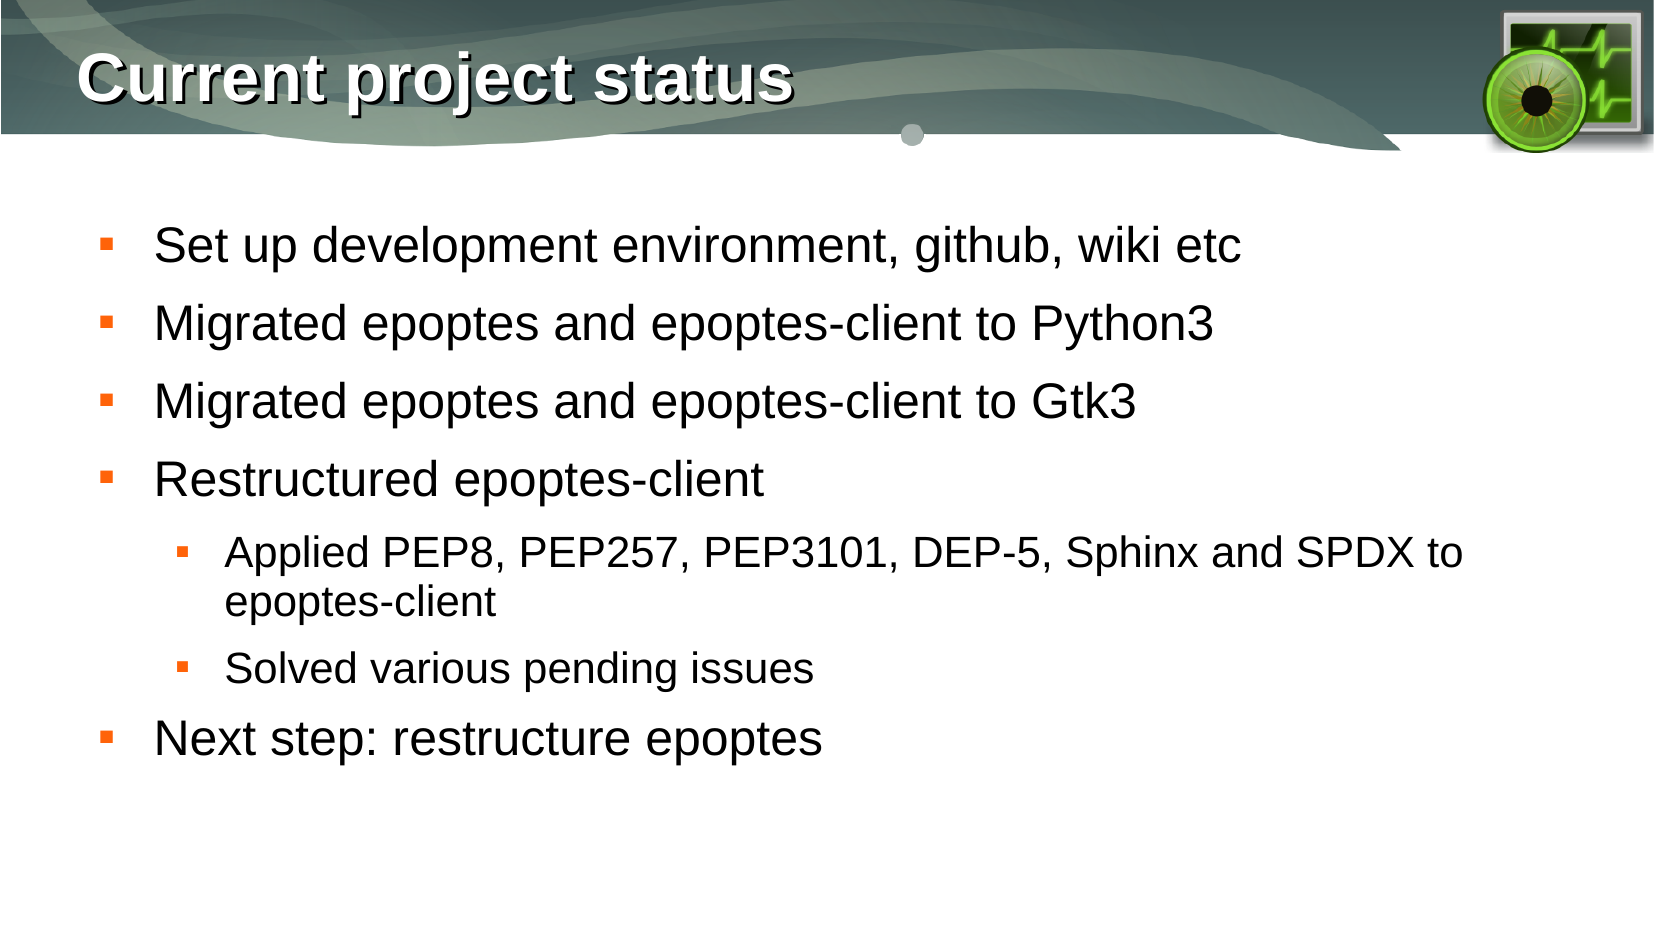

# Current project status
Set up development environment, github, wiki etc
Migrated epoptes and epoptes-client to Python3
Migrated epoptes and epoptes-client to Gtk3
Restructured epoptes-client
Applied PEP8, PEP257, PEP3101, DEP-5, Sphinx and SPDX to epoptes-client
Solved various pending issues
Next step: restructure epoptes